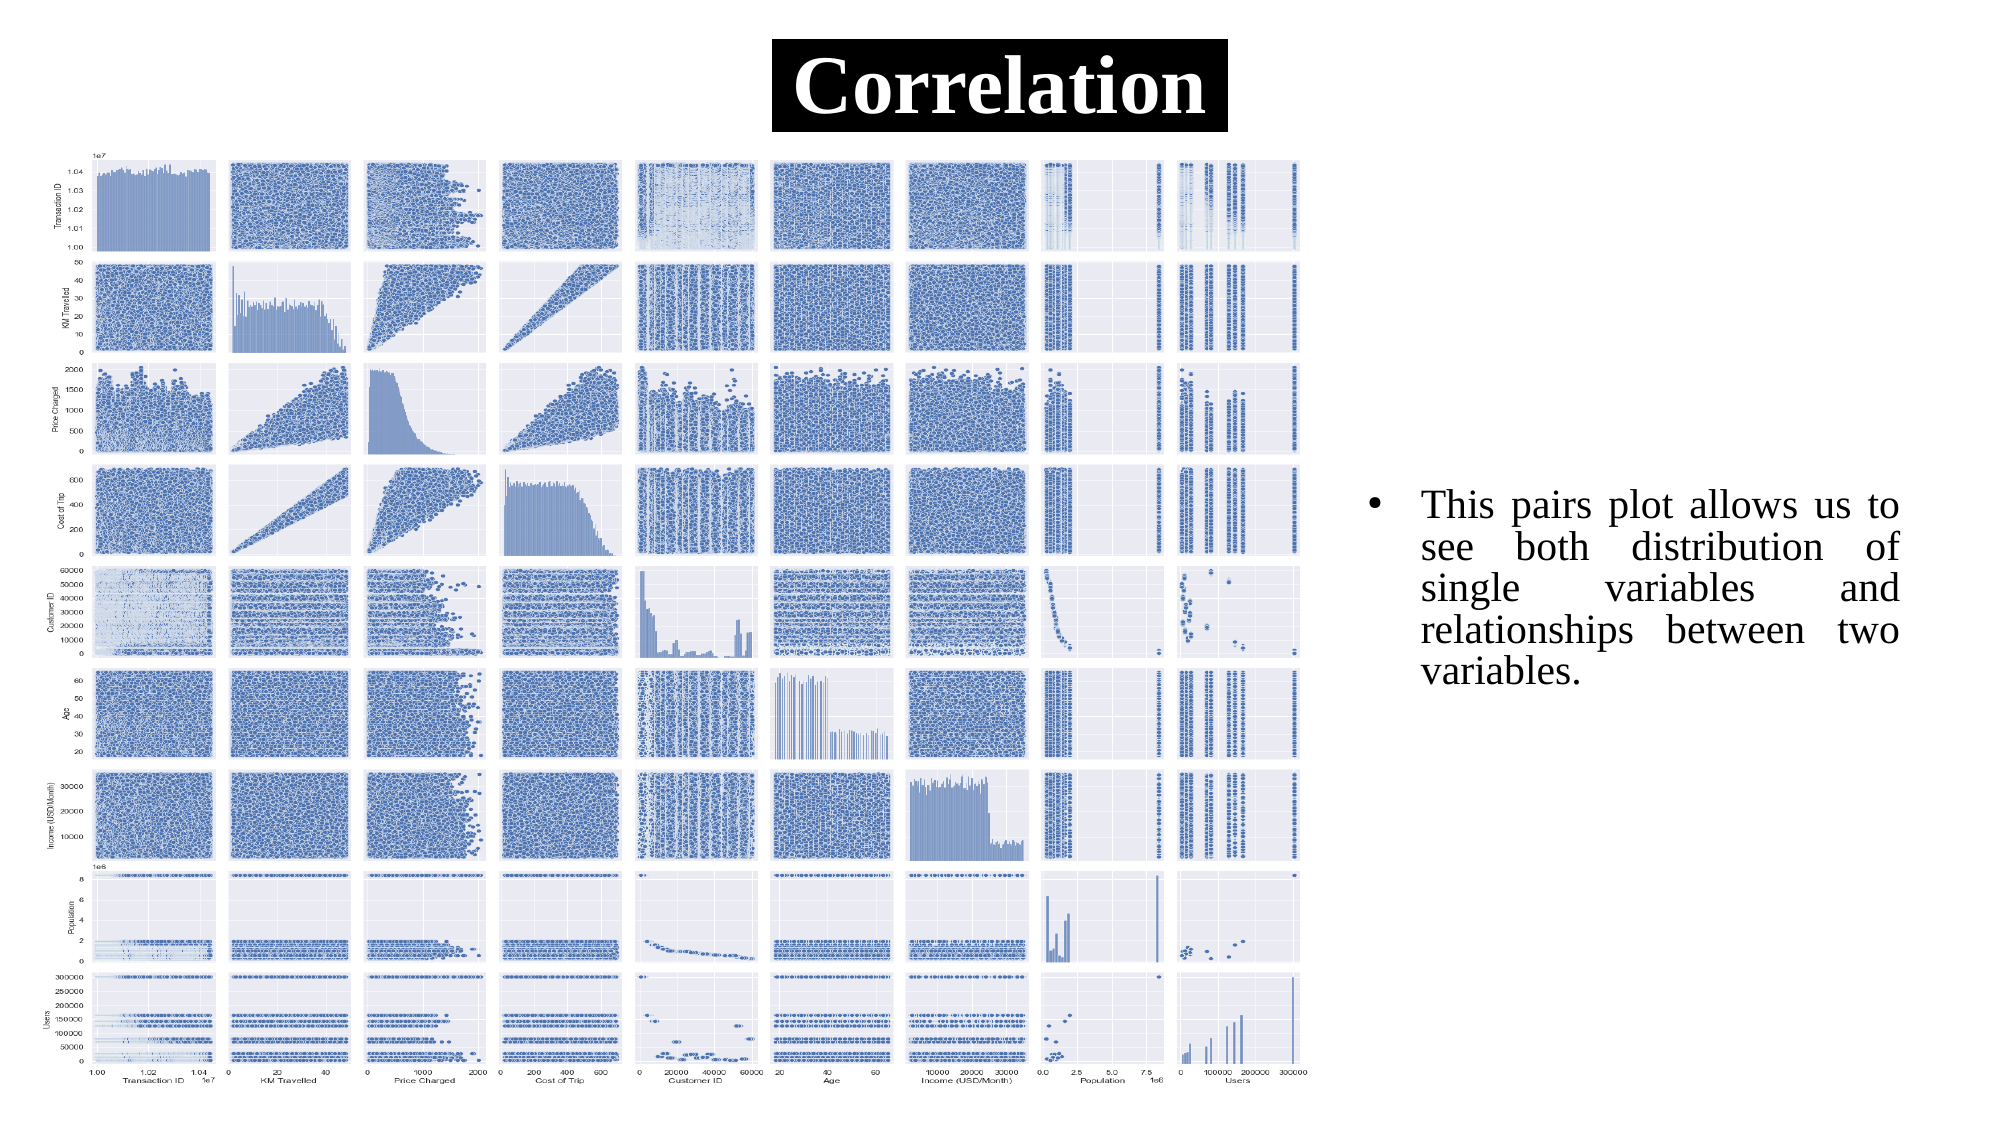

# Correlation
This pairs plot allows us to see both distribution of single variables and relationships between two variables.